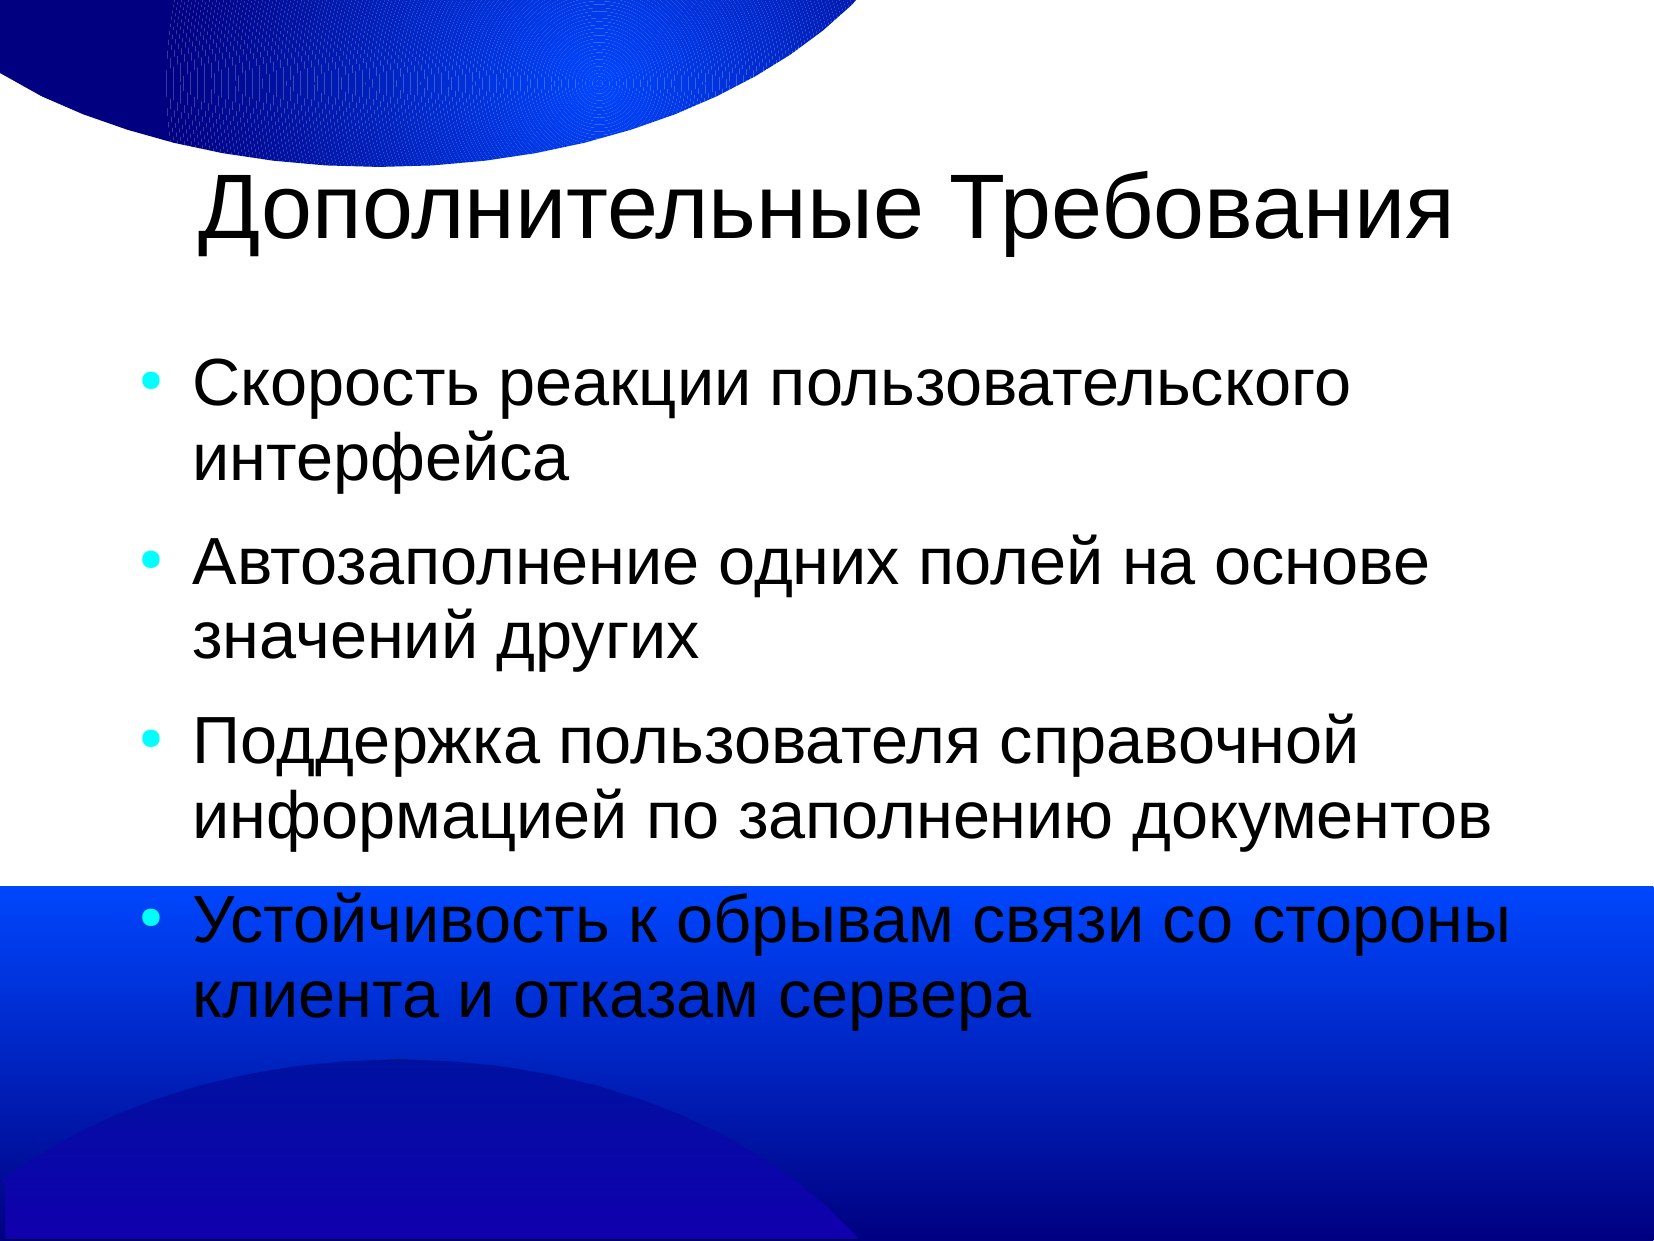

# Дополнительные Требования
Скорость реакции пользовательского интерфейса
Автозаполнение одних полей на основе значений других
Поддержка пользователя справочной информацией по заполнению документов
Устойчивость к обрывам связи со стороны клиента и отказам сервера